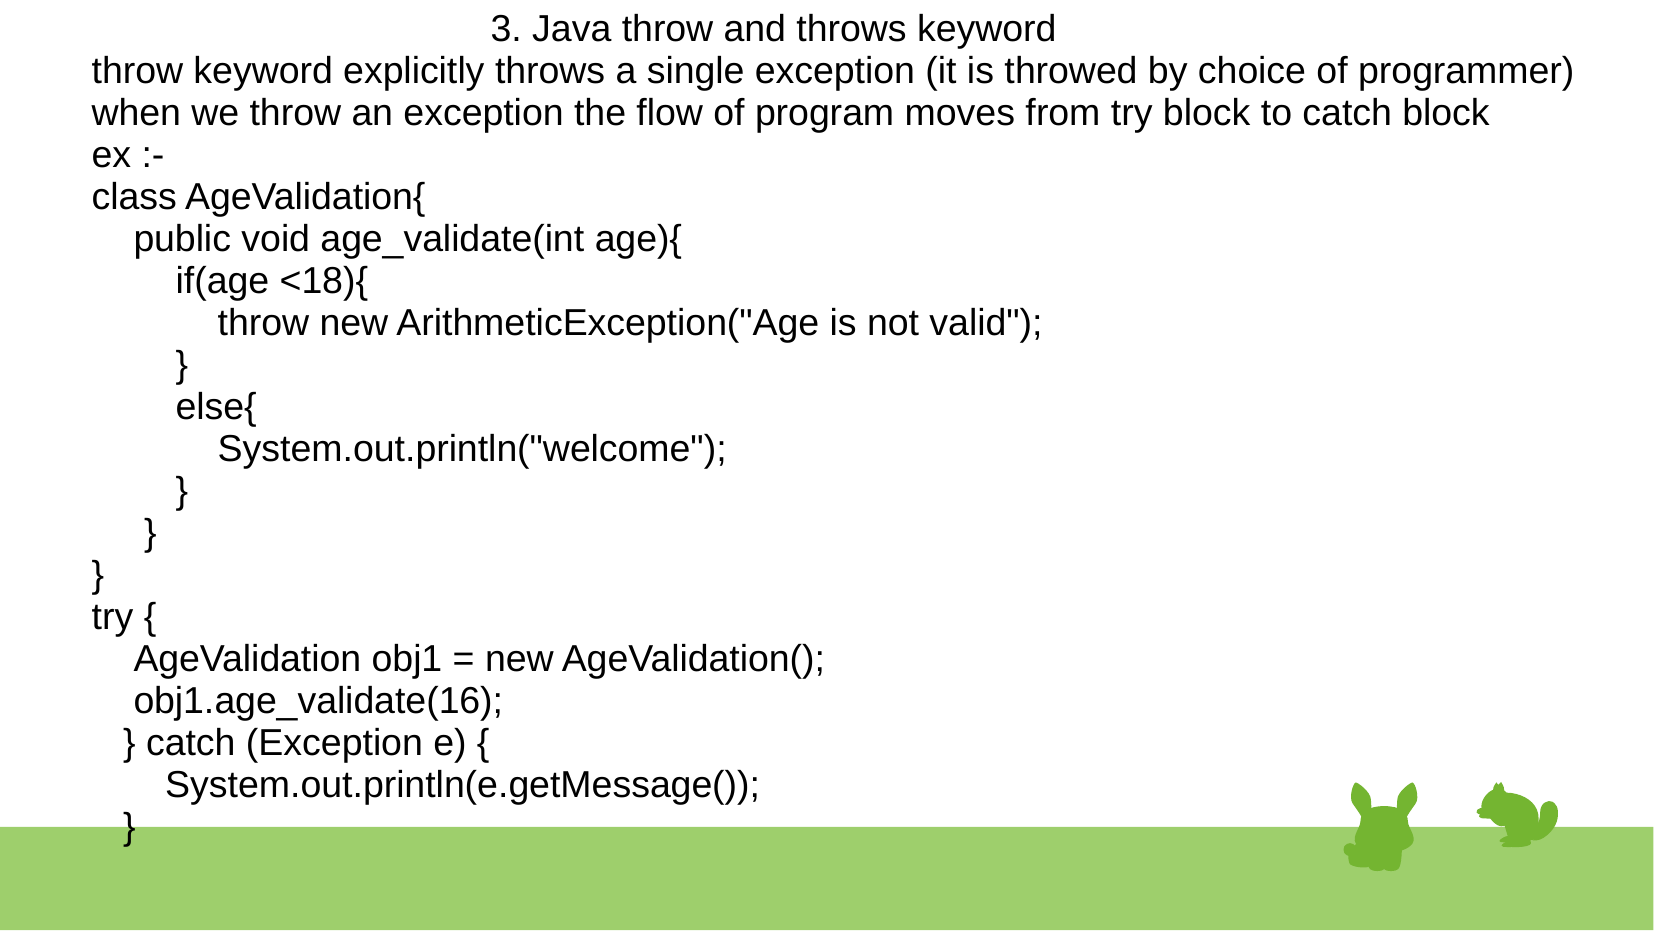

3. Java throw and throws keyword
throw keyword explicitly throws a single exception (it is throwed by choice of programmer)
when we throw an exception the flow of program moves from try block to catch block
ex :-
class AgeValidation{
 public void age_validate(int age){
 if(age <18){
 throw new ArithmeticException("Age is not valid");
 }
 else{
 System.out.println("welcome");
 }
 }
}
try {
 AgeValidation obj1 = new AgeValidation();
 obj1.age_validate(16);
 } catch (Exception e) {
 System.out.println(e.getMessage());
 }